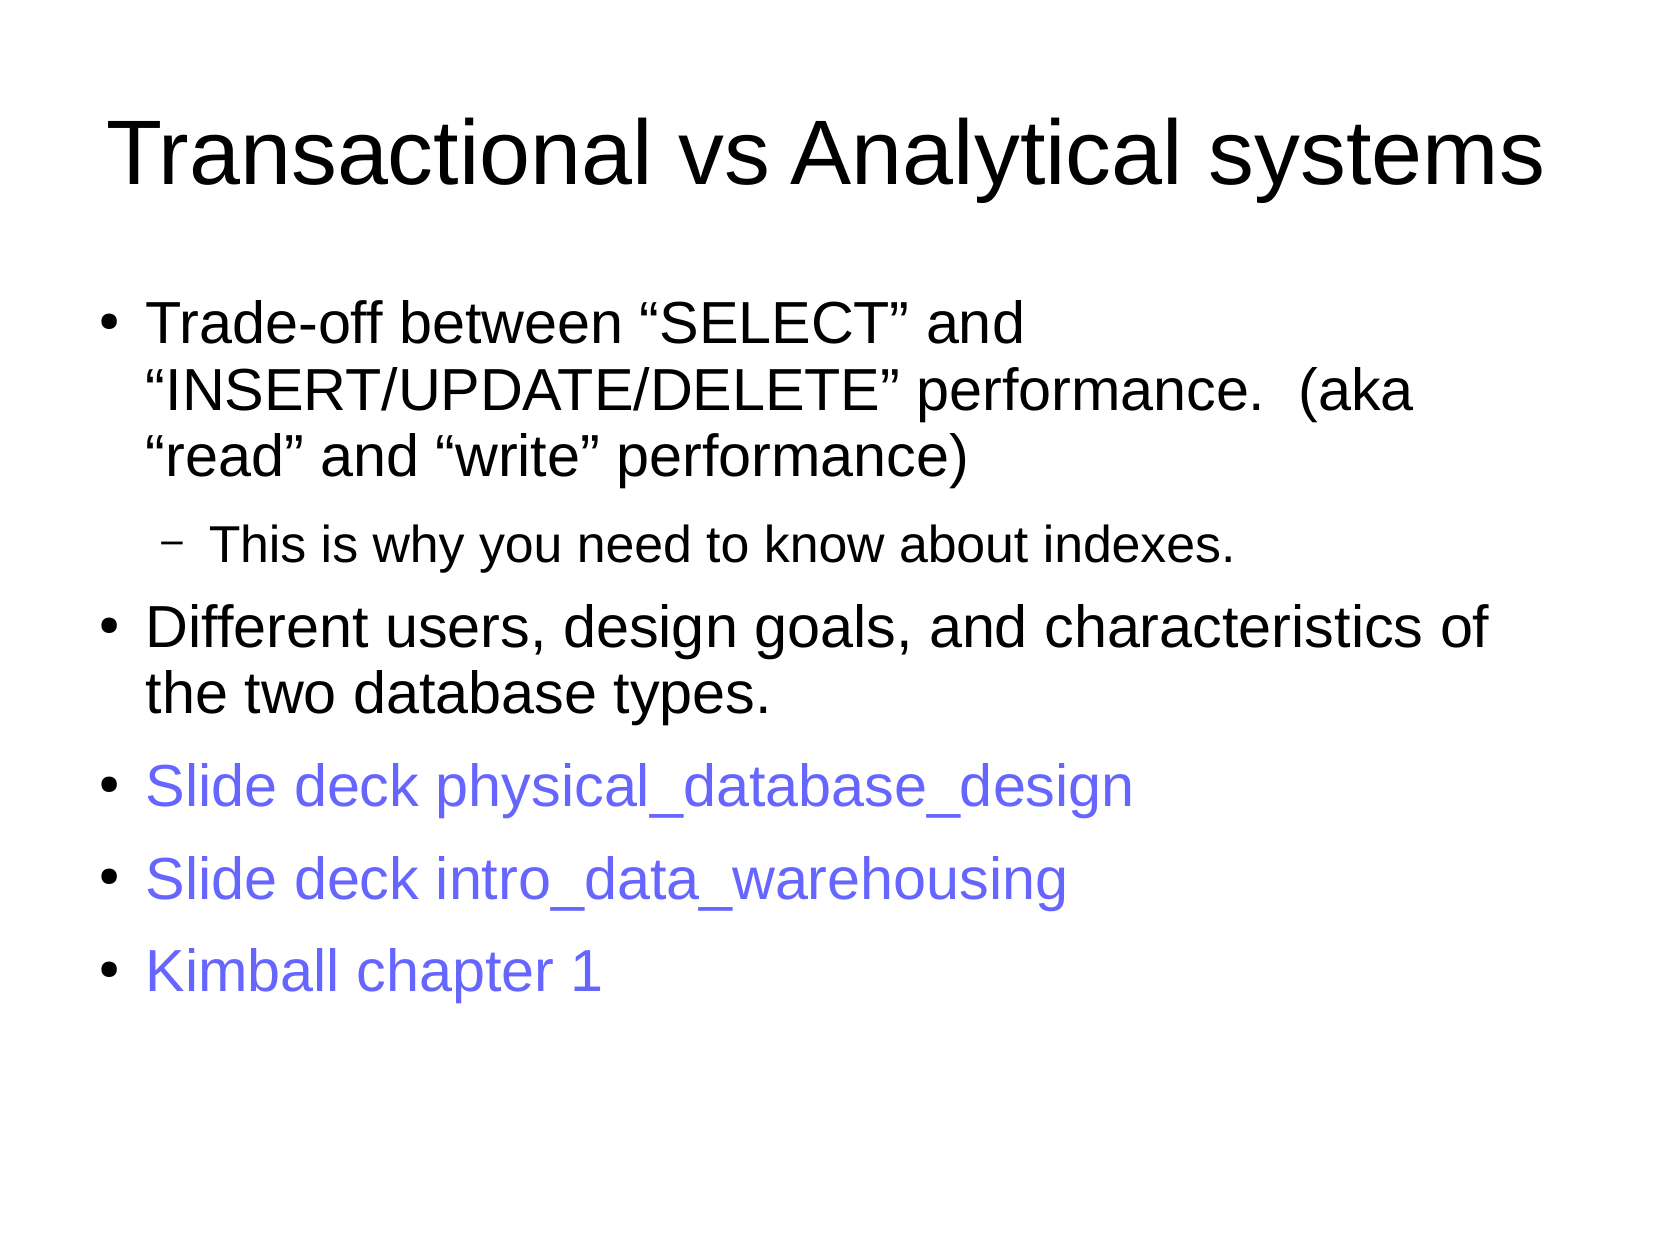

# Transactional vs Analytical systems
Trade-off between “SELECT” and “INSERT/UPDATE/DELETE” performance. (aka “read” and “write” performance)
This is why you need to know about indexes.
Different users, design goals, and characteristics of the two database types.
Slide deck physical_database_design
Slide deck intro_data_warehousing
Kimball chapter 1